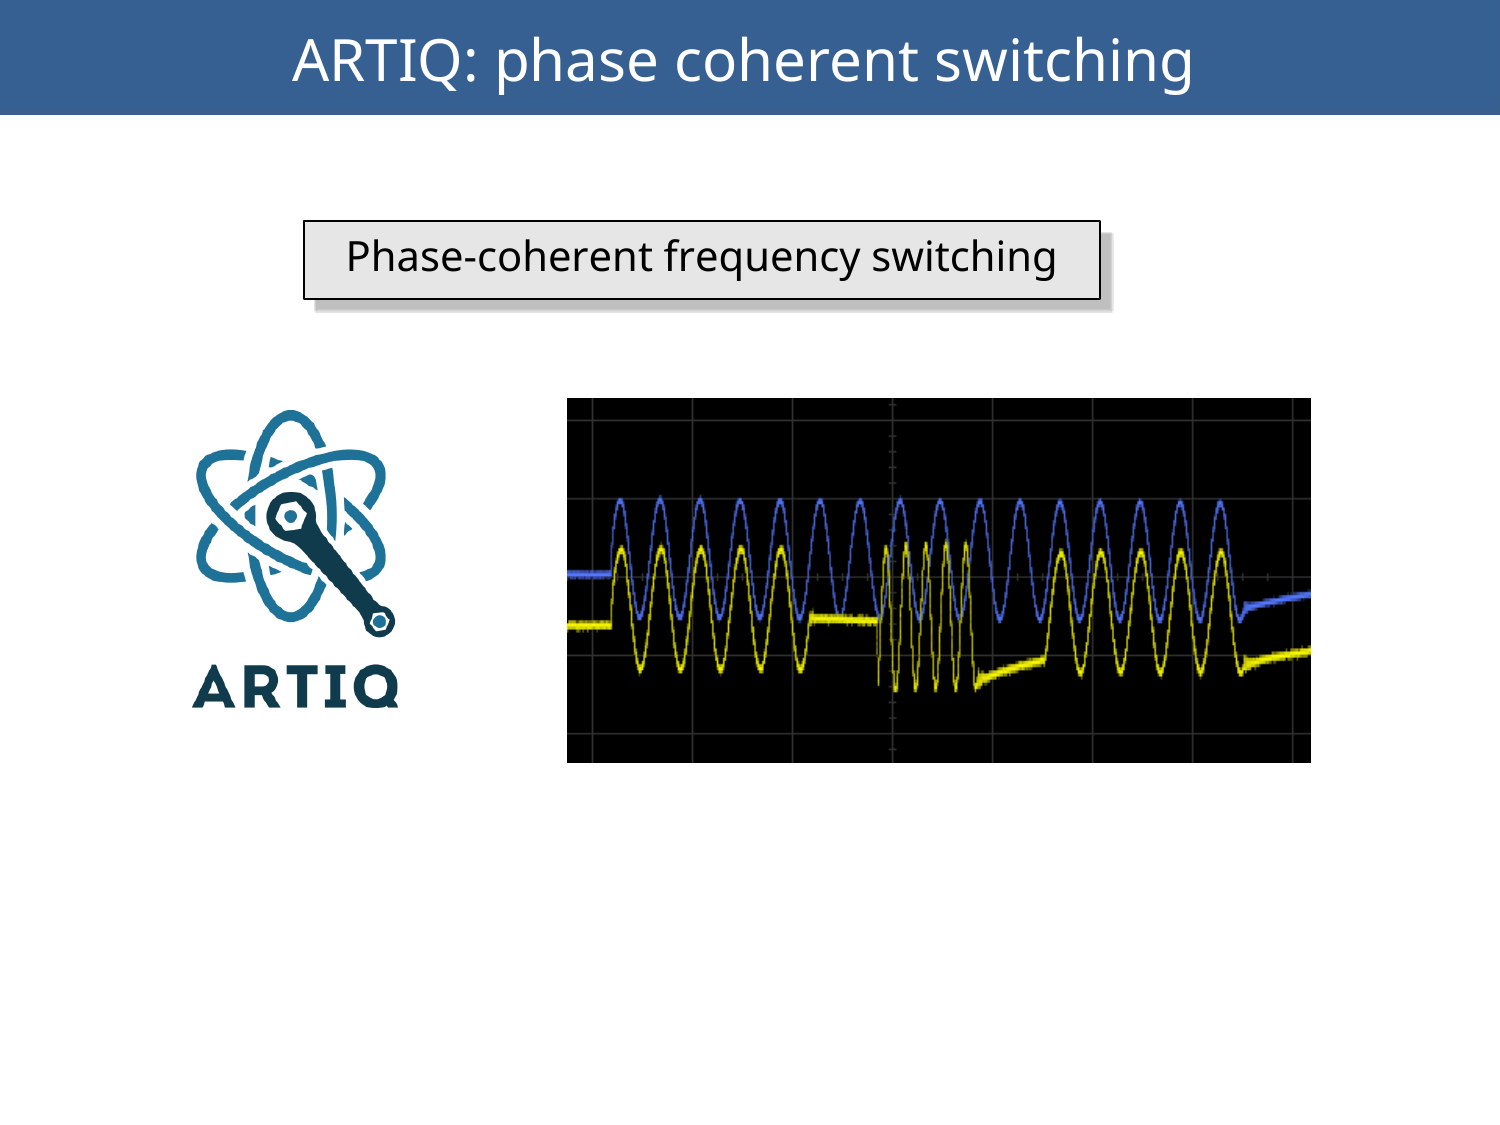

ARTIQ: phase coherent switching
Phase-coherent frequency switching